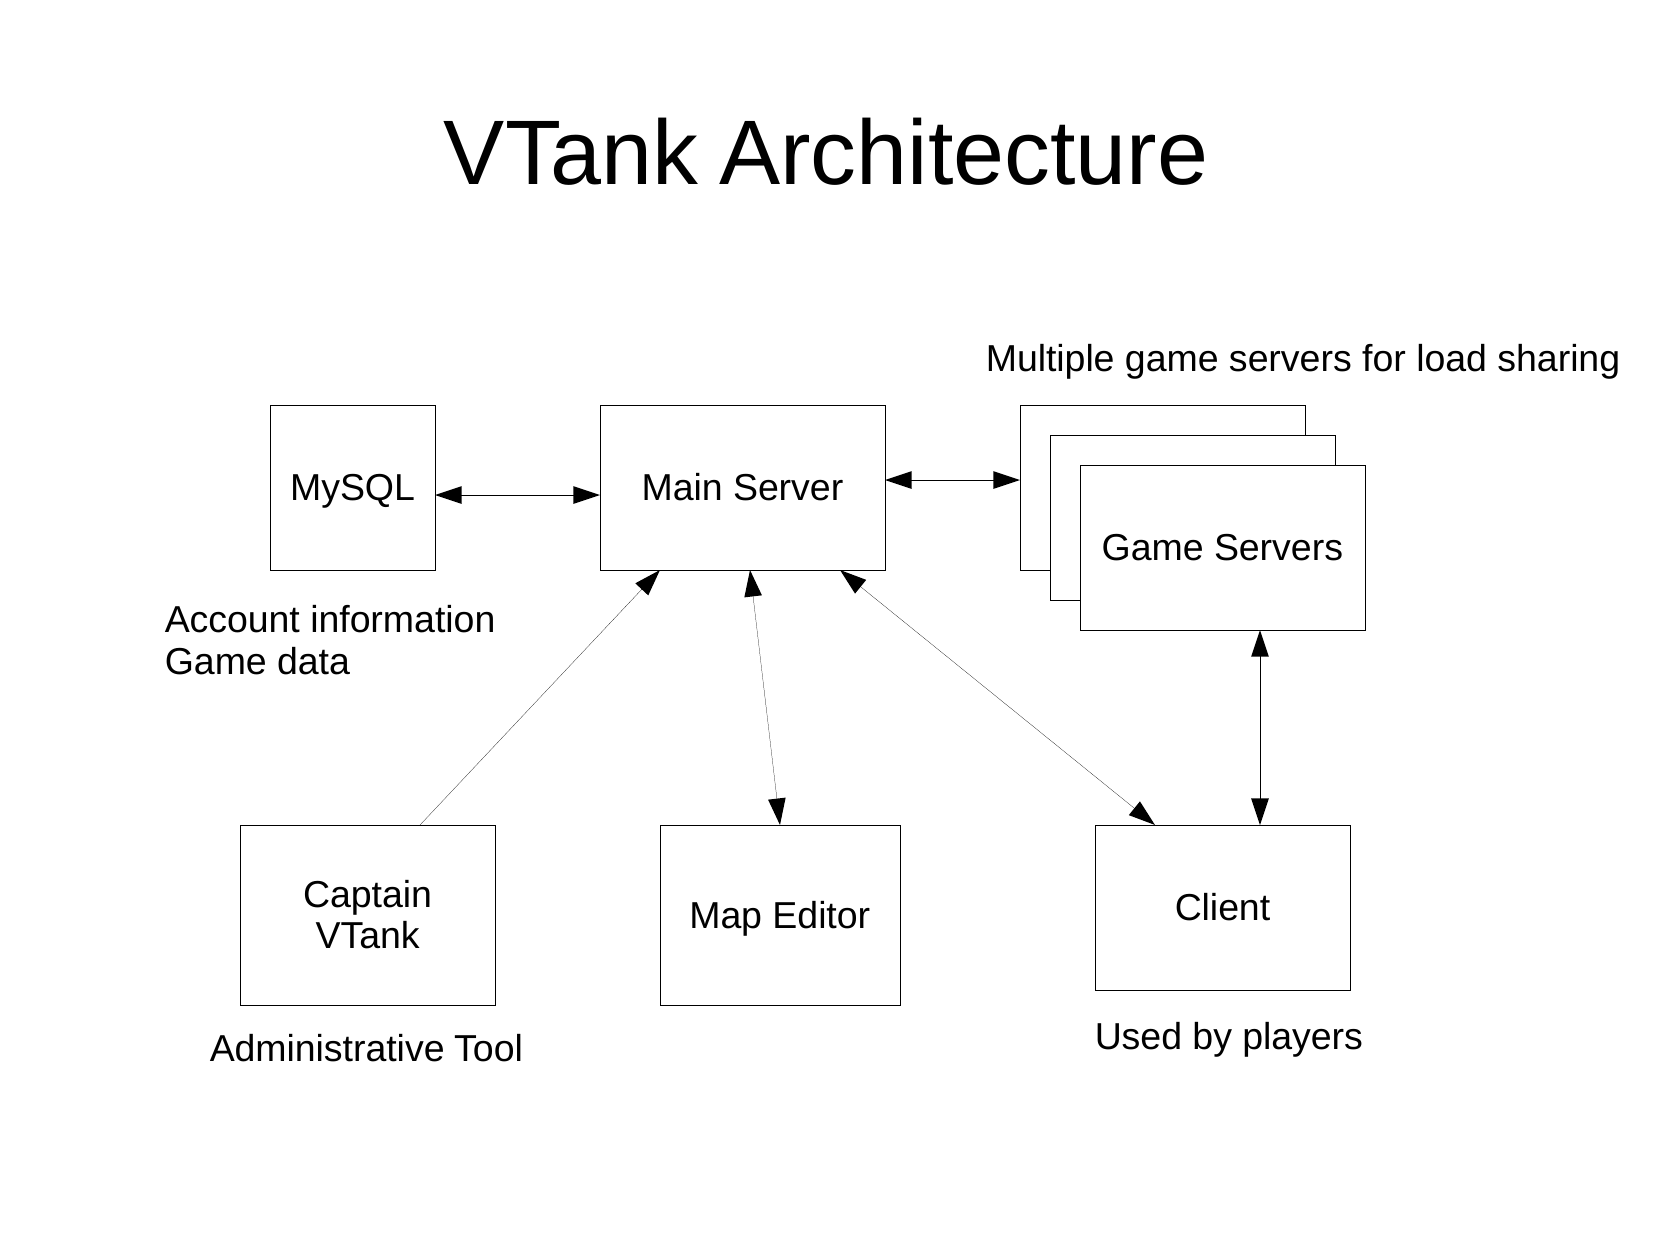

# VTank Architecture
Multiple game servers for load sharing
MySQL
Main Server
Game Servers
Account information
Game data
Captain
VTank
Map Editor
Client
Used by players
Administrative Tool